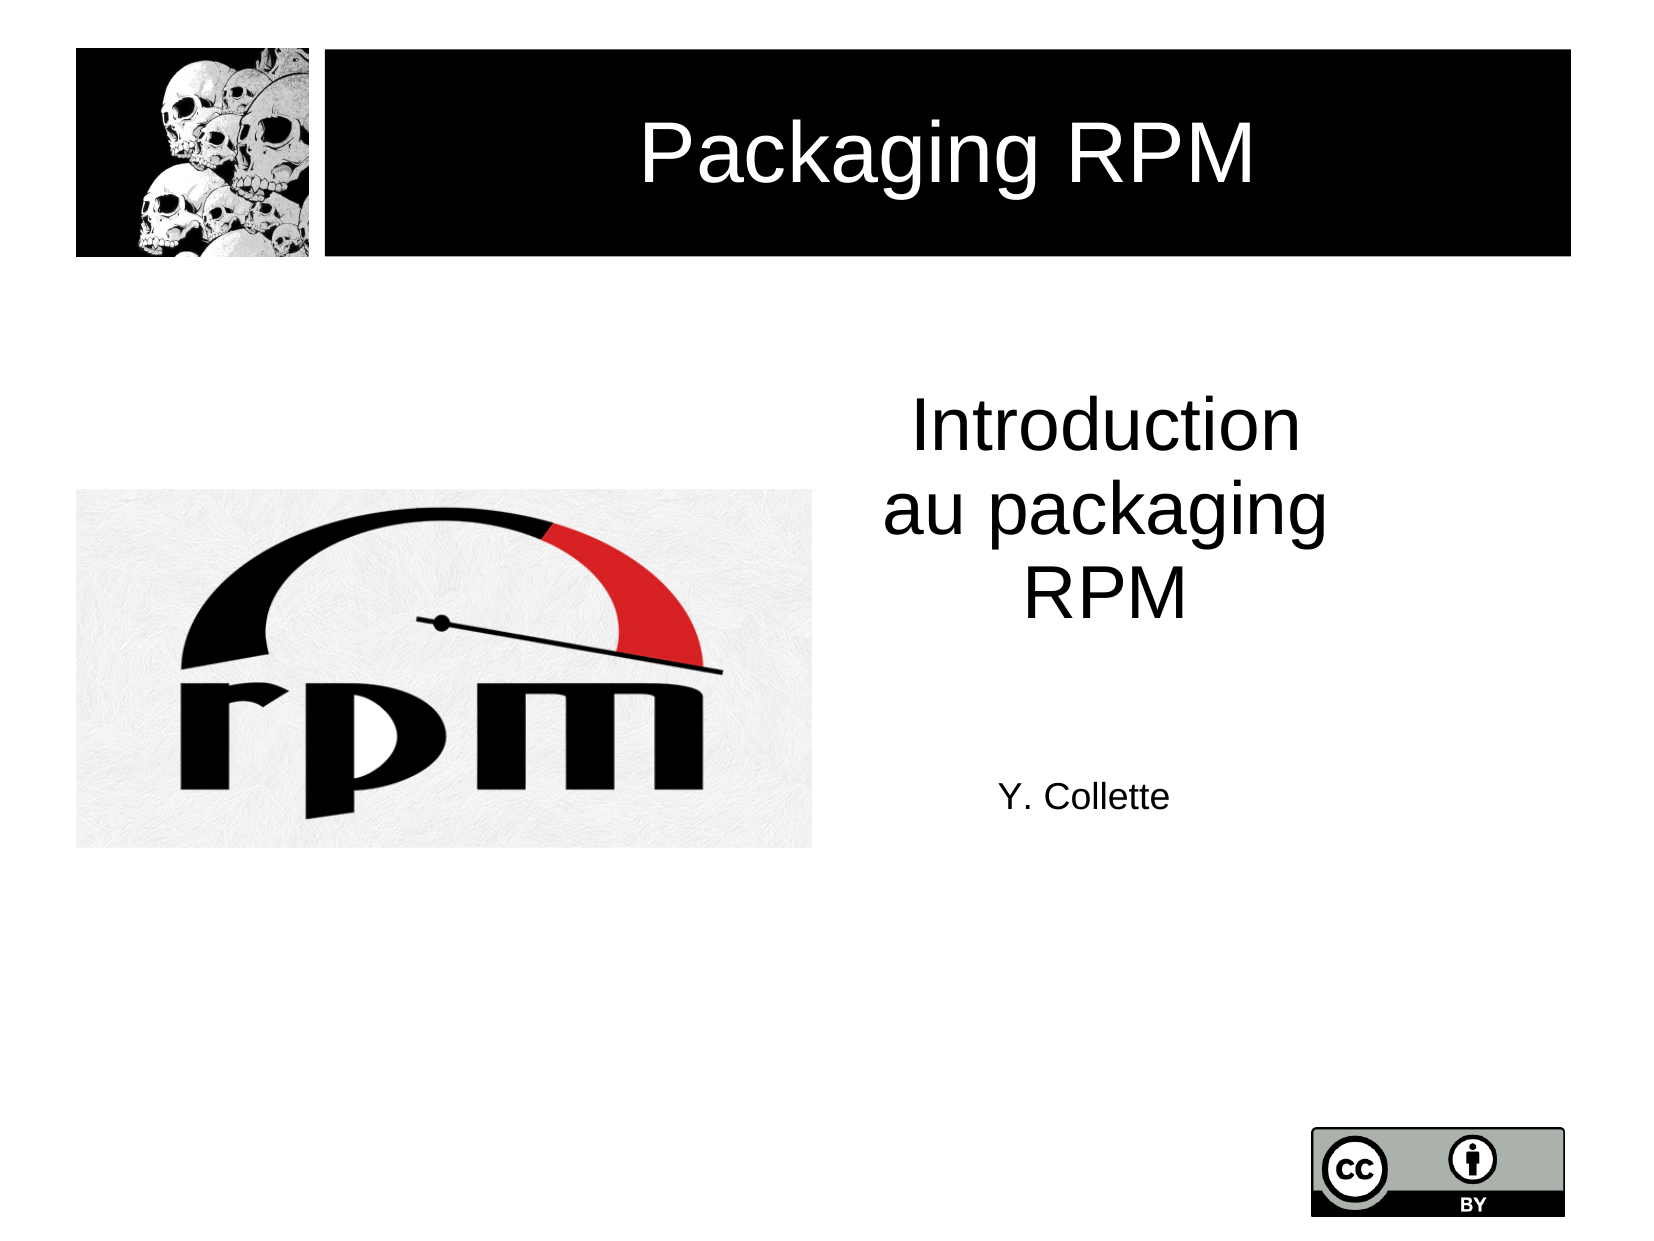

# Packaging RPM
Introduction au packaging RPM
Y. Collette